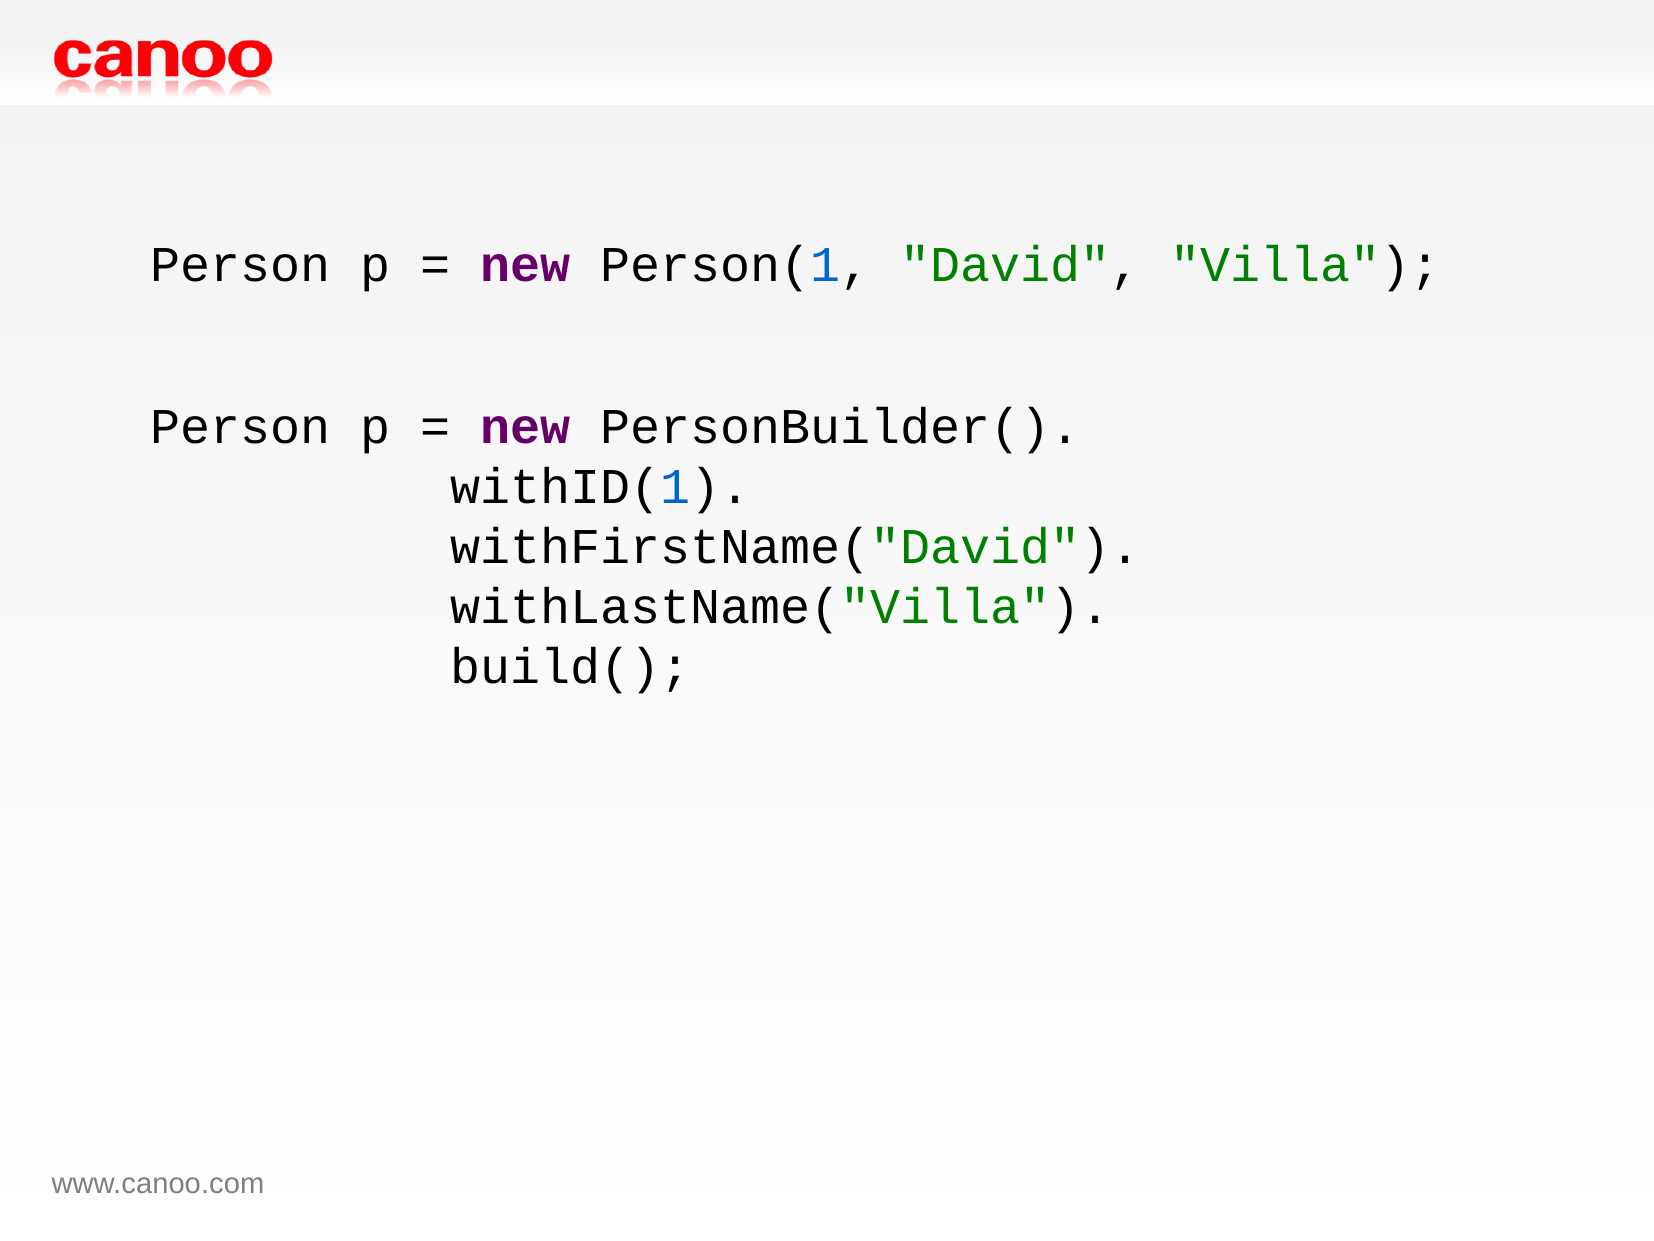

# Person p = new Person(1, "David", "Villa");
Person p = new PersonBuilder().
		withID(1).
		withFirstName("David").
		withLastName("Villa").
		build();